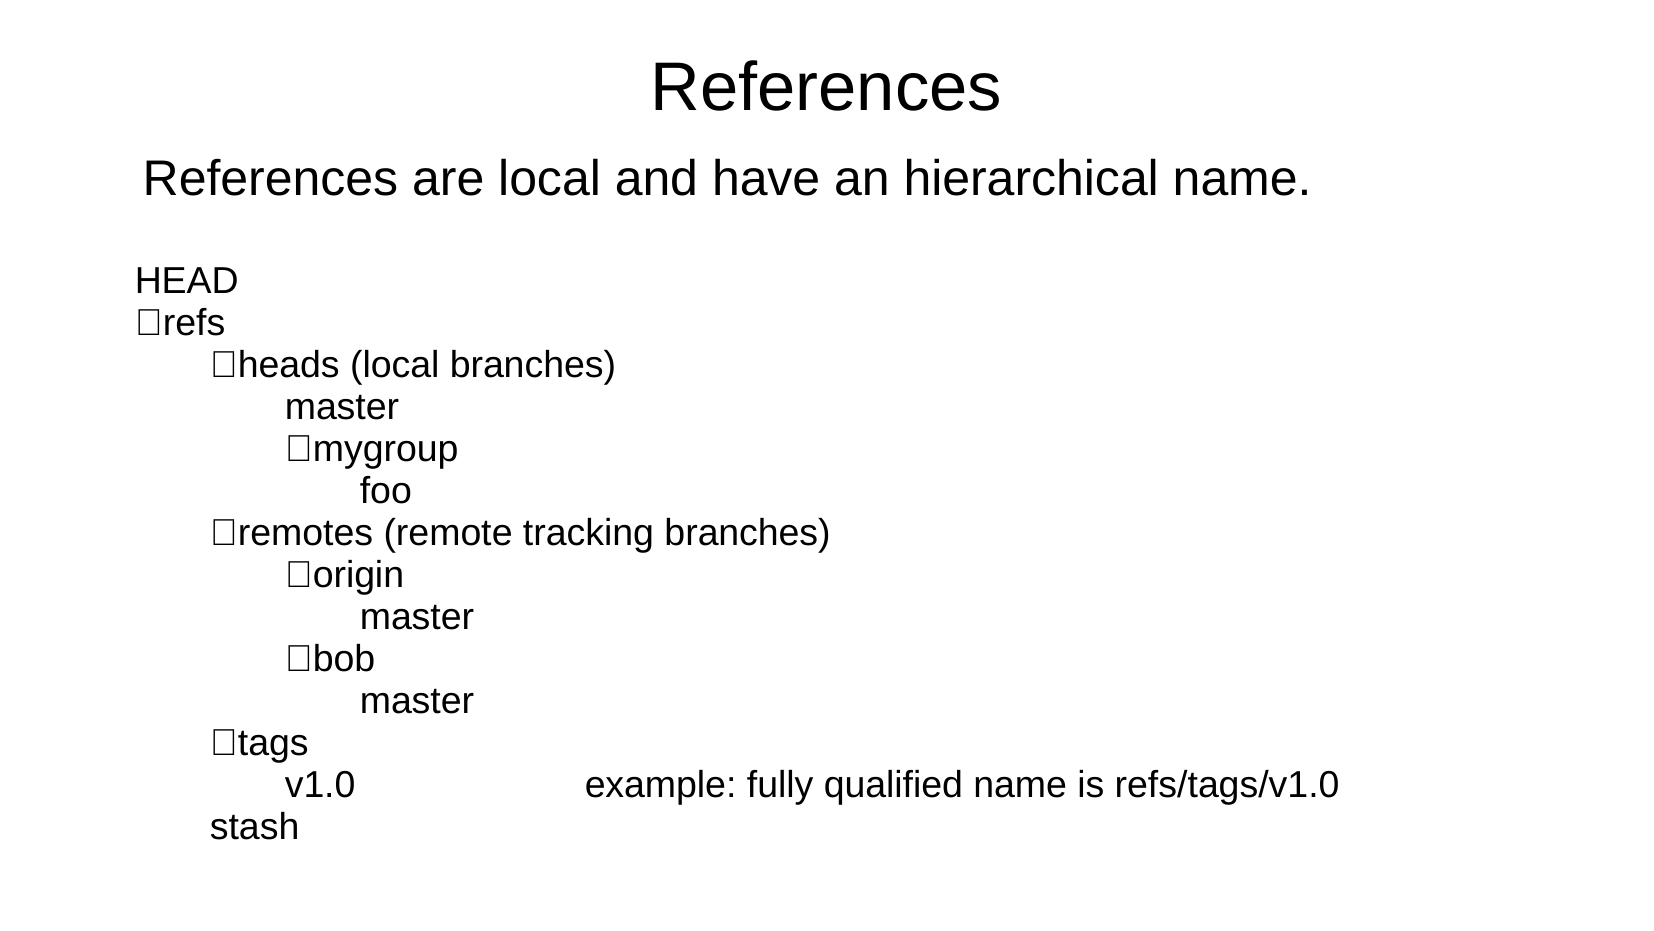

# References
References are local and have an hierarchical name.
HEAD
📁refs
	📁heads (local branches)
		master
		📁mygroup
			foo
	📁remotes (remote tracking branches)
		📁origin
			master
		📁bob
			master
	📁tags
		v1.0				example: fully qualified name is refs/tags/v1.0
	stash